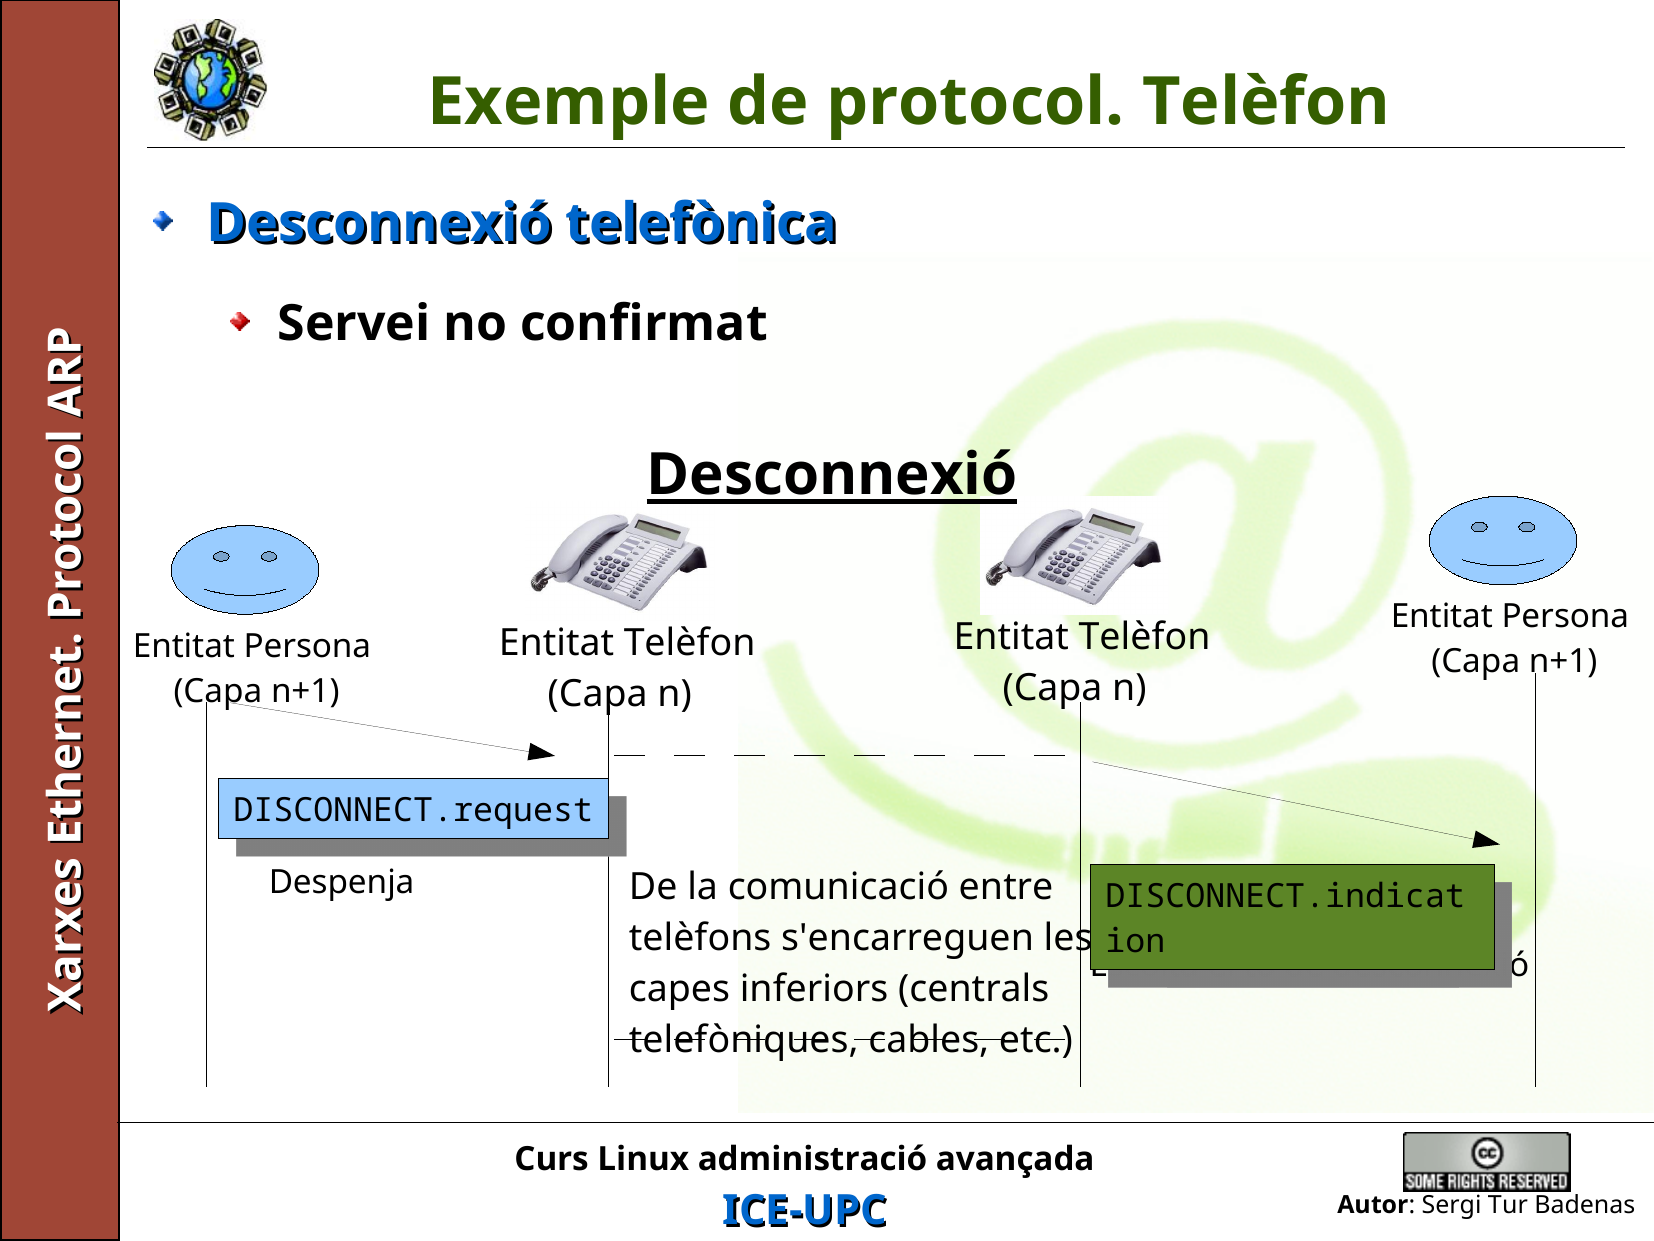

# Exemple de protocol. Telèfon
Desconnexió telefònica
Servei no confirmat
Desconnexió
Entitat Telèfon
 (Capa n)
Entitat Persona
(Capa n+1)
Entitat Telèfon
 (Capa n)
Entitat Persona
(Capa n+1)
DISCONNECT.request
Despenja
De la comunicació entre
telèfons s'encarreguen les
capes inferiors (centrals
telefòniques, cables, etc.)
DATA.indication
DISCONNECT.indication
Escolta el to de desconnexió